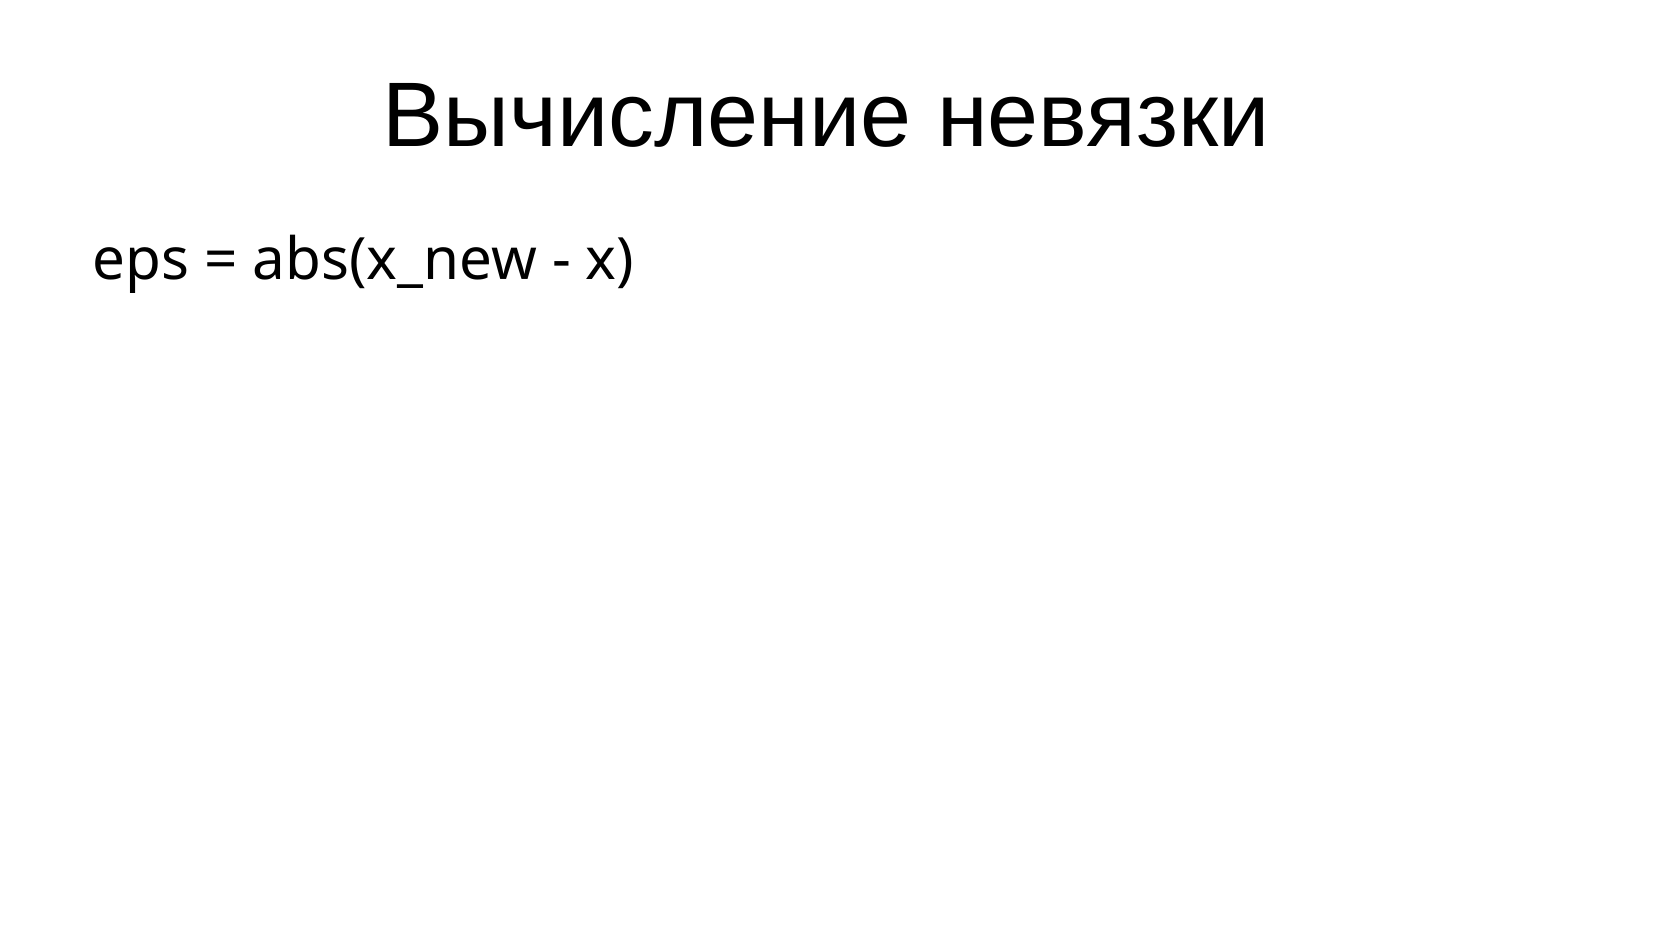

# Вычисление невязки
 eps = abs(x_new - x)